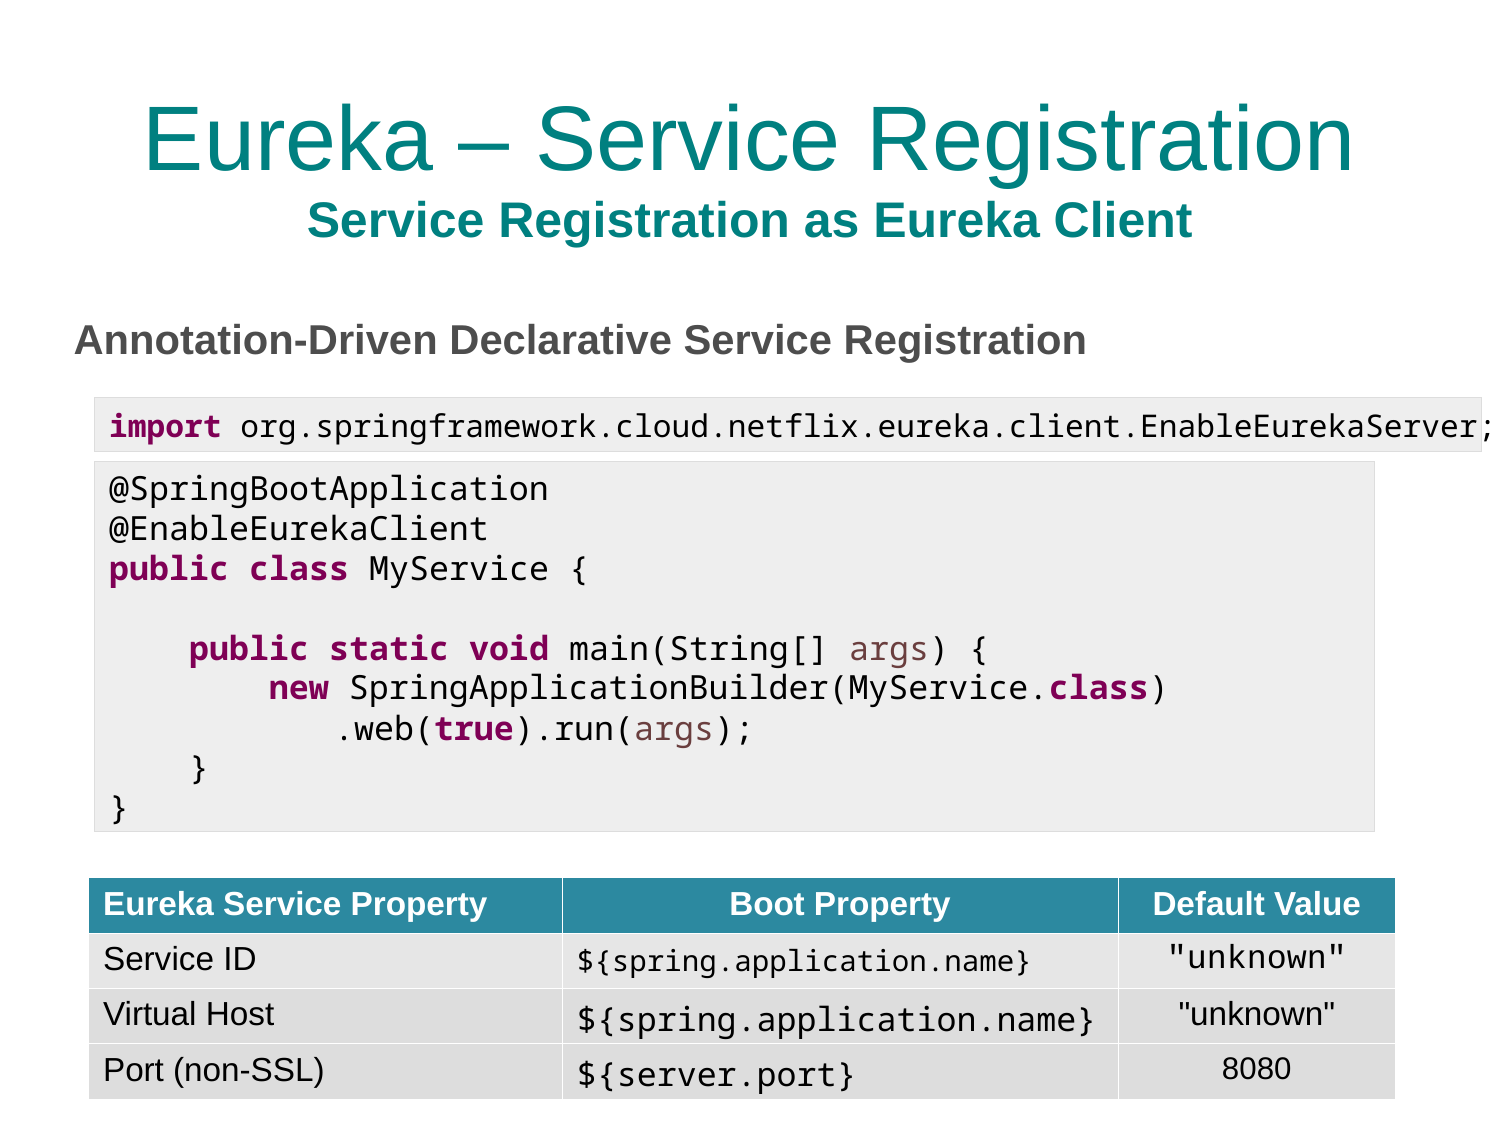

# Eureka – Service Registration
Service Registration as Eureka Client
Annotation-Driven Declarative Service Registration
import org.springframework.cloud.netflix.eureka.client.EnableEurekaServer;
@SpringBootApplication
@EnableEurekaClient
public class MyService {
 public static void main(String[] args) {
 new SpringApplicationBuilder(MyService.class)
			.web(true).run(args);
 }
}
| Eureka Service Property | Boot Property | Default Value |
| --- | --- | --- |
| Service ID | ${spring.application.name} | "unknown" |
| Virtual Host | ${spring.application.name} | "unknown" |
| Port (non-SSL) | ${server.port} | 8080 |